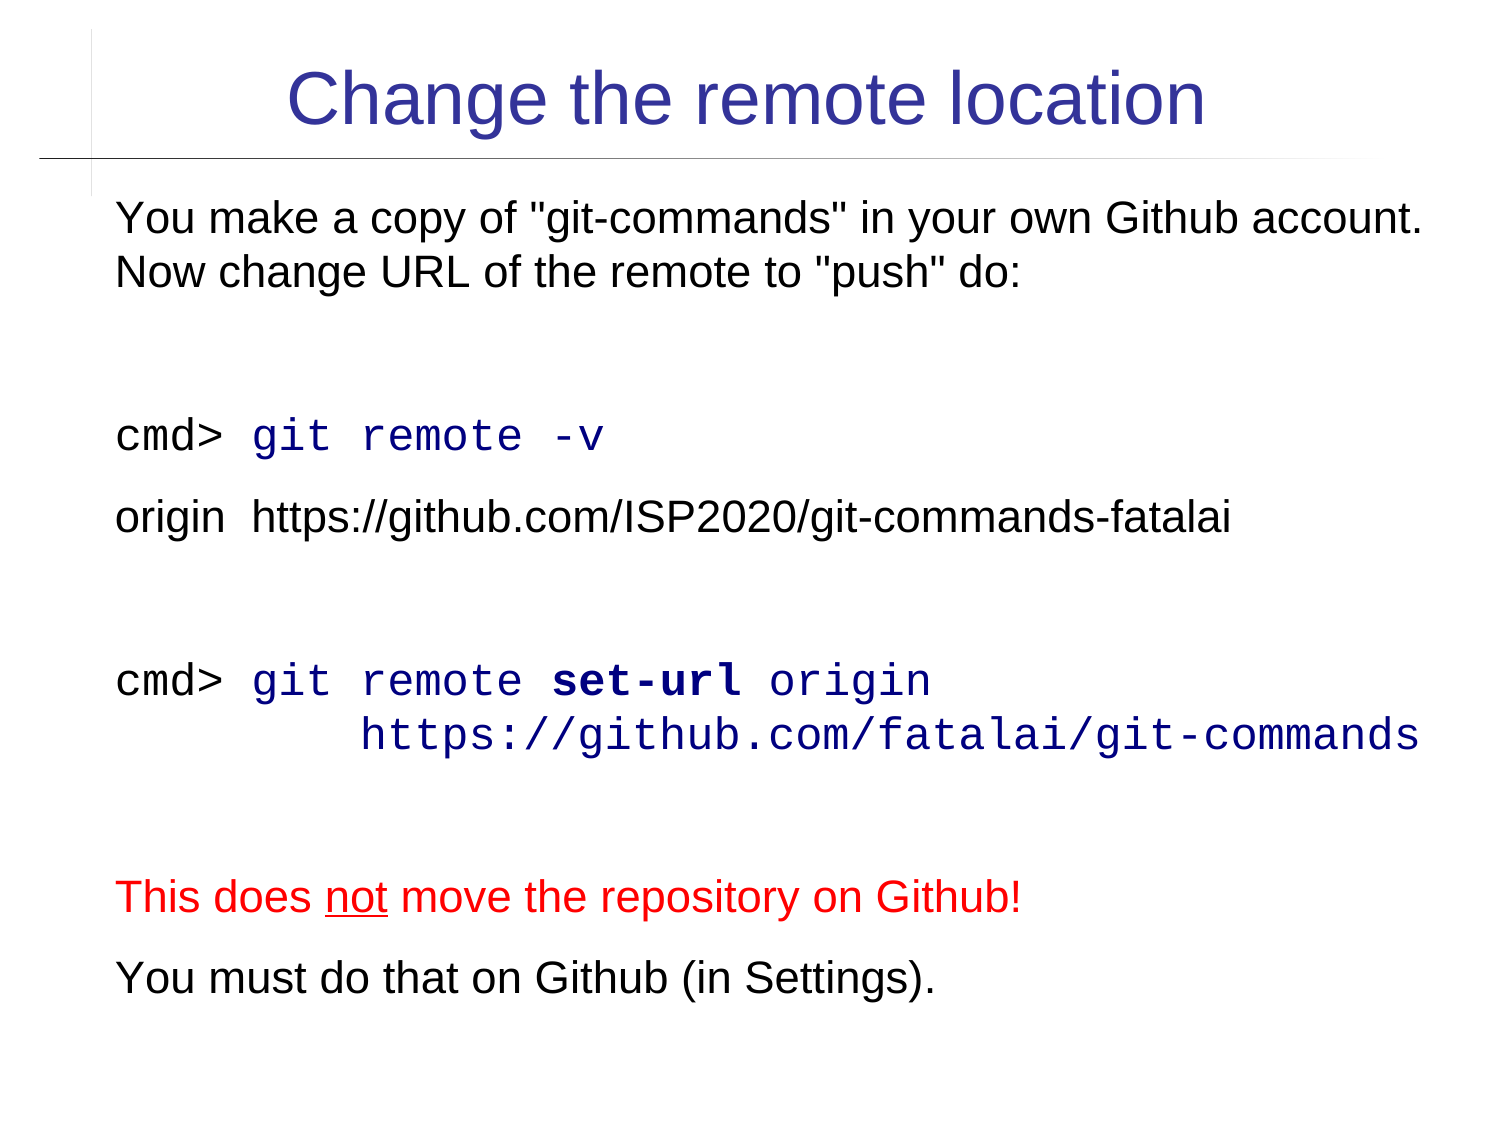

# Change the remote location
You make a copy of "git-commands" in your own Github account. Now change URL of the remote to "push" do:
cmd> git remote -v
origin https://github.com/ISP2020/git-commands-fatalai
cmd> git remote set-url origin
 https://github.com/fatalai/git-commands
This does not move the repository on Github!
You must do that on Github (in Settings).